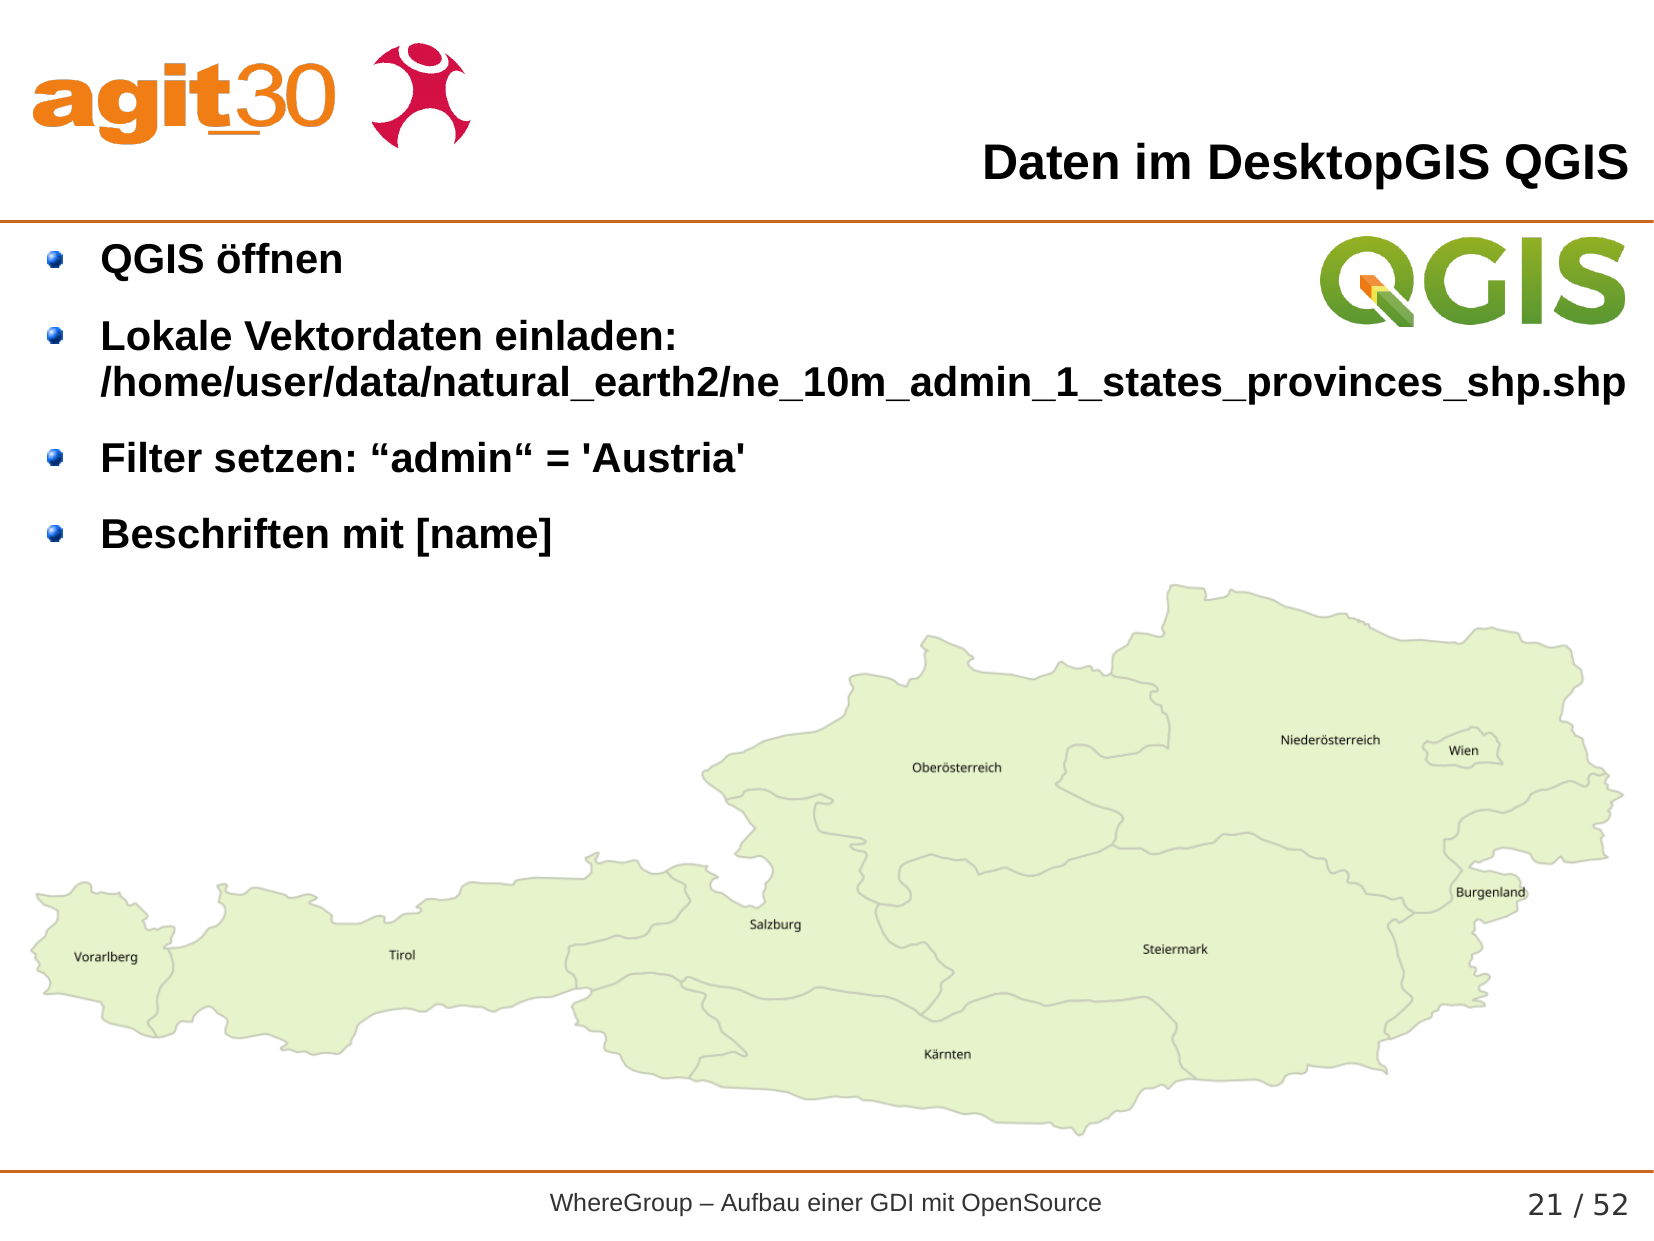

# Daten im DesktopGIS QGIS
QGIS öffnen
Lokale Vektordaten einladen:
/home/user/data/natural_earth2/ne_10m_admin_1_states_provinces_shp.shp
Filter setzen: “admin“ = 'Austria'
Beschriften mit [name]